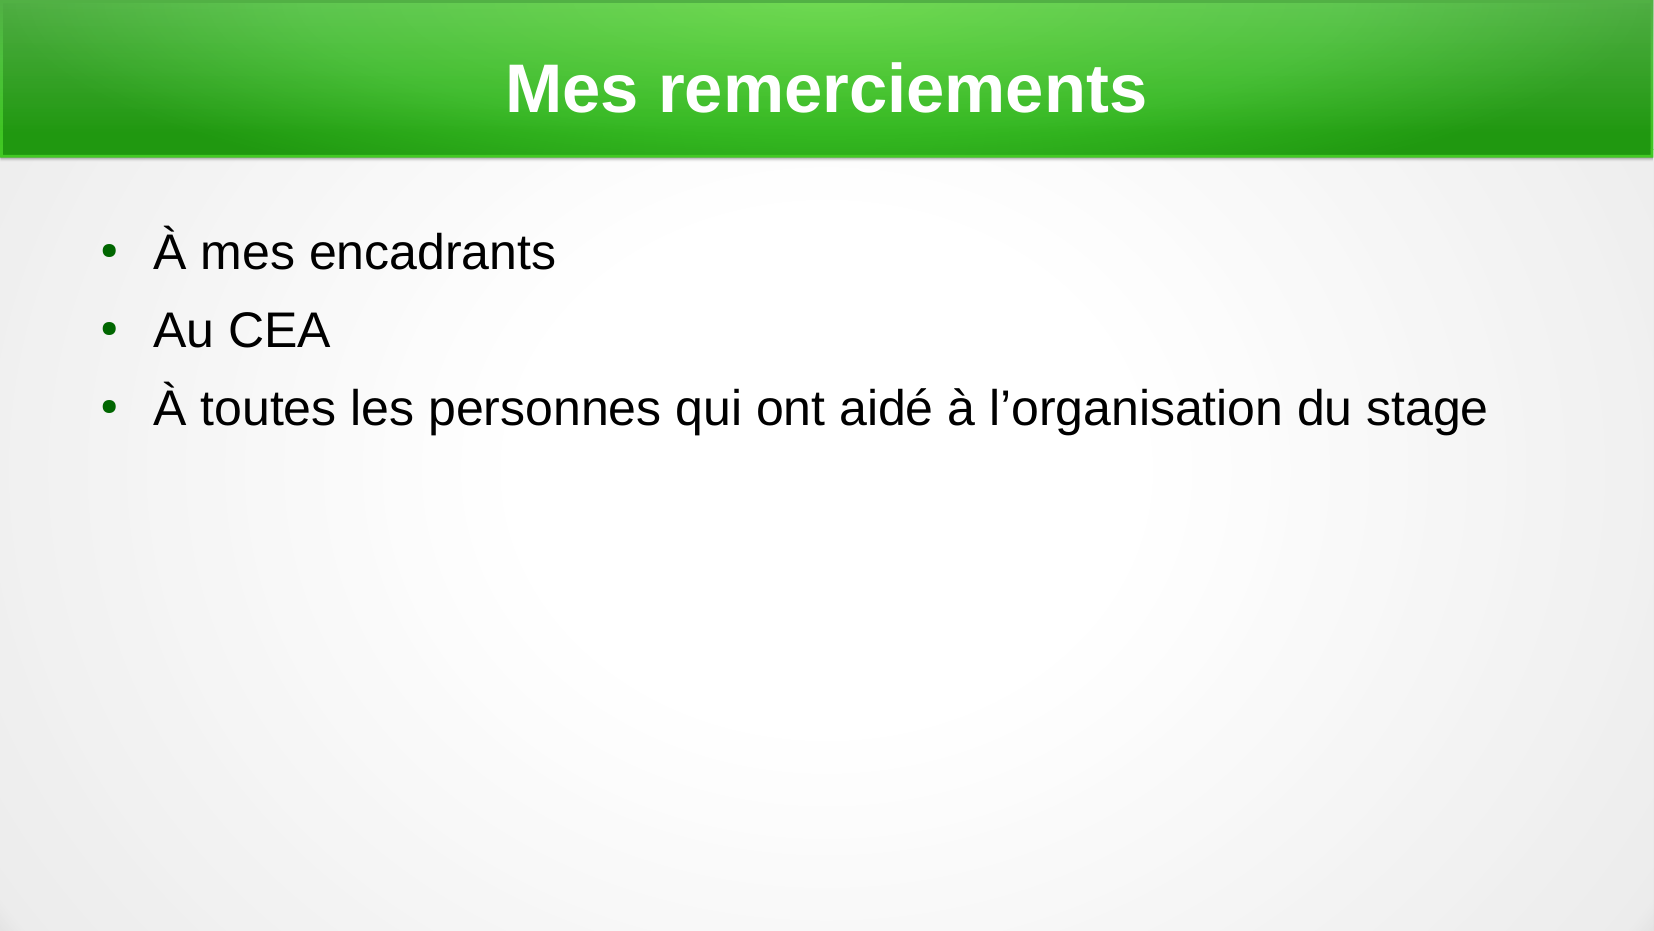

# Mes remerciements
À mes encadrants
Au CEA
À toutes les personnes qui ont aidé à l’organisation du stage